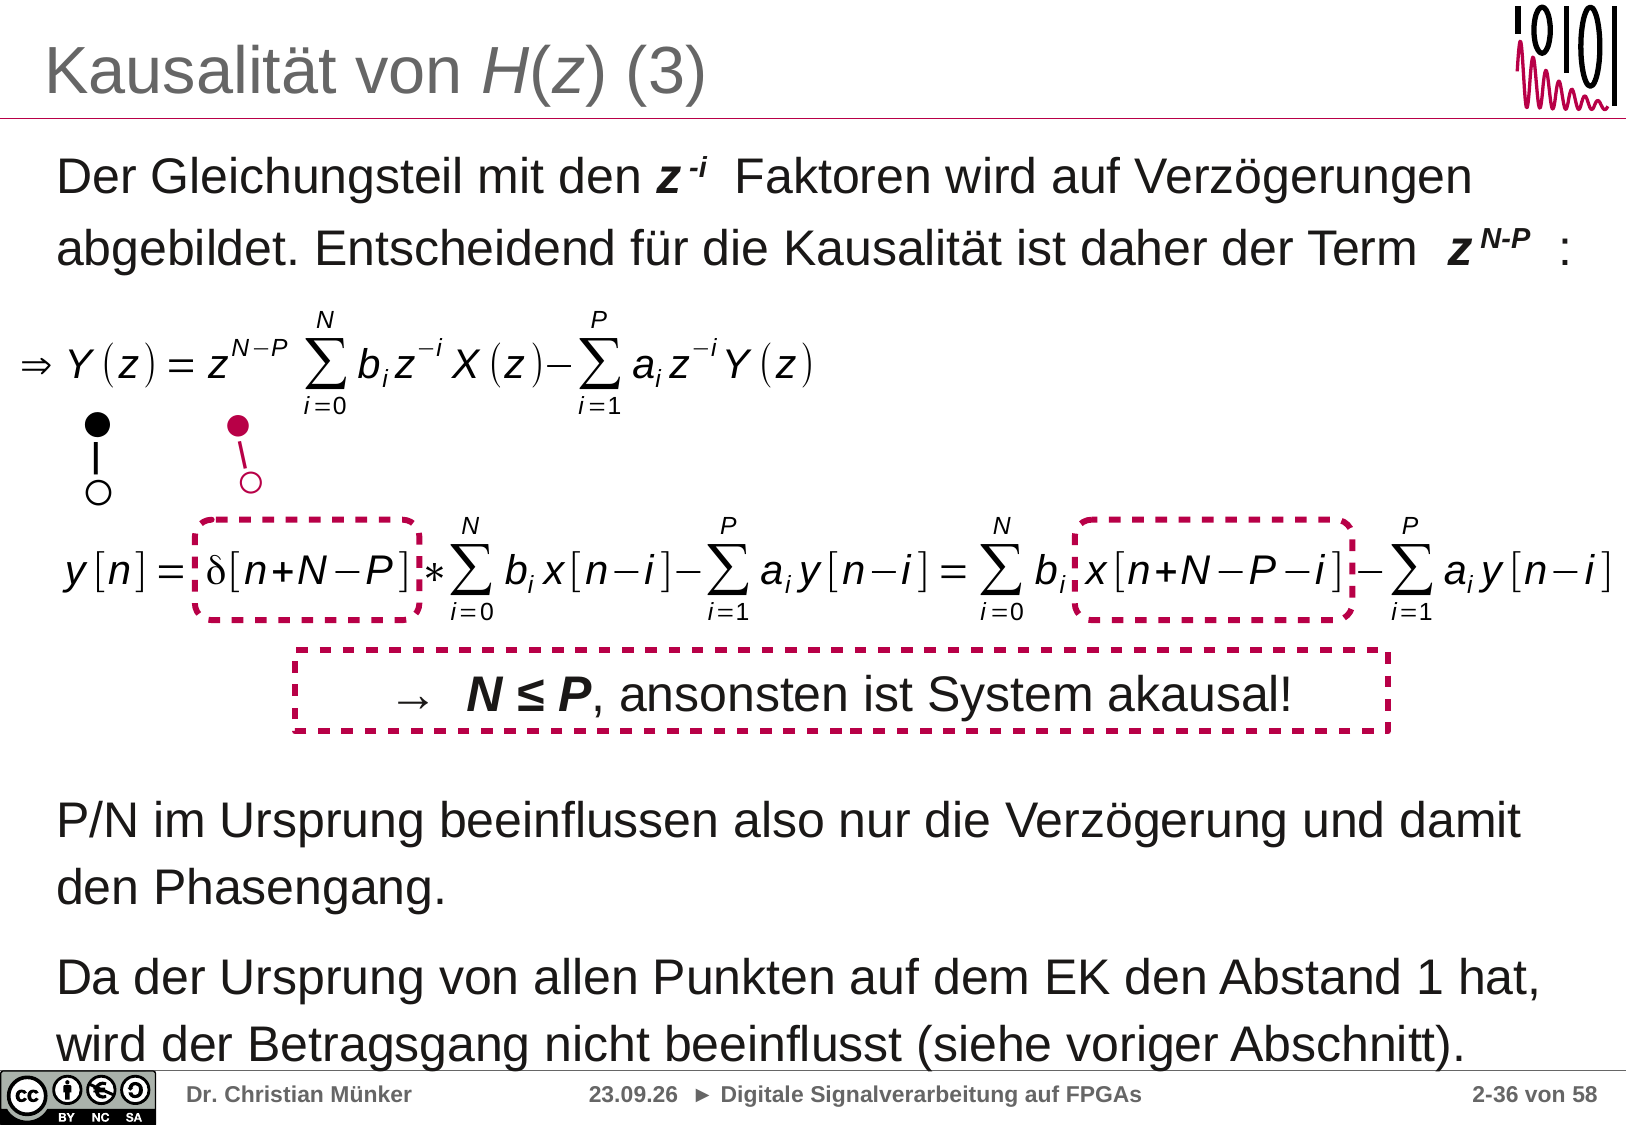

# Kausalität von H(z) (3)
Der Gleichungsteil mit den z -i Faktoren wird auf Verzögerungen abgebildet. Entscheidend für die Kausalität ist daher der Term z N-P :
●–○
●–○
→ N ≤ P, ansonsten ist System akausal!
P/N im Ursprung beeinflussen also nur die Verzögerung und damit den Phasengang.
Da der Ursprung von allen Punkten auf dem EK den Abstand 1 hat, wird der Betragsgang nicht beeinflusst (siehe voriger Abschnitt).